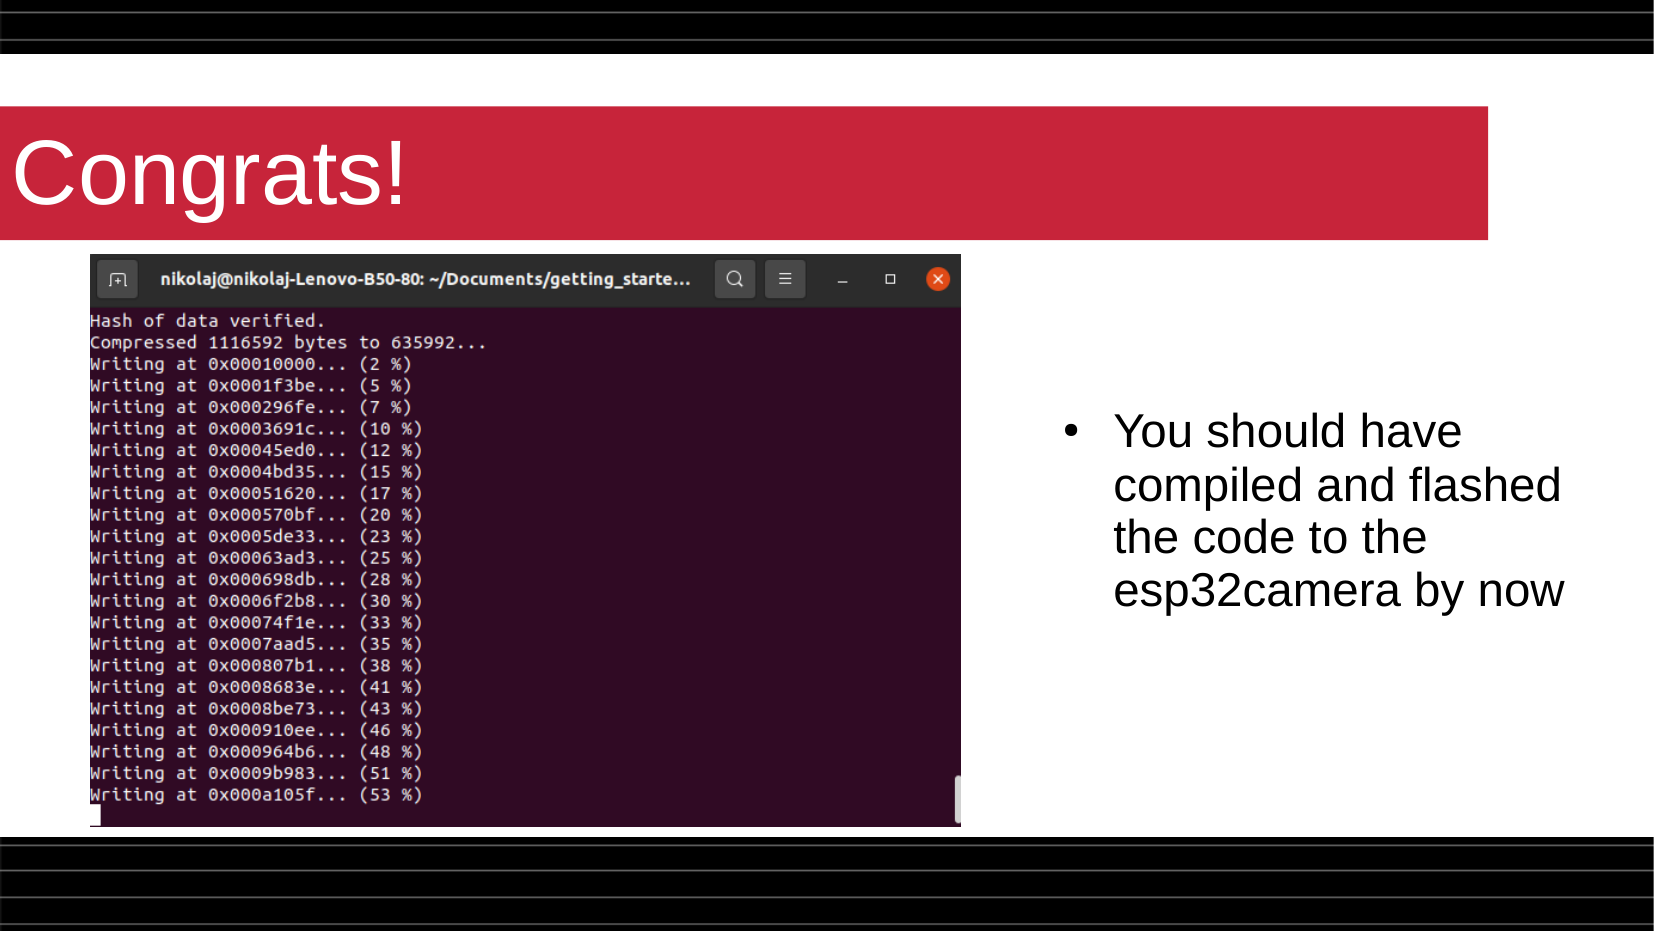

# Congrats!
You should have compiled and flashed the code to the esp32camera by now